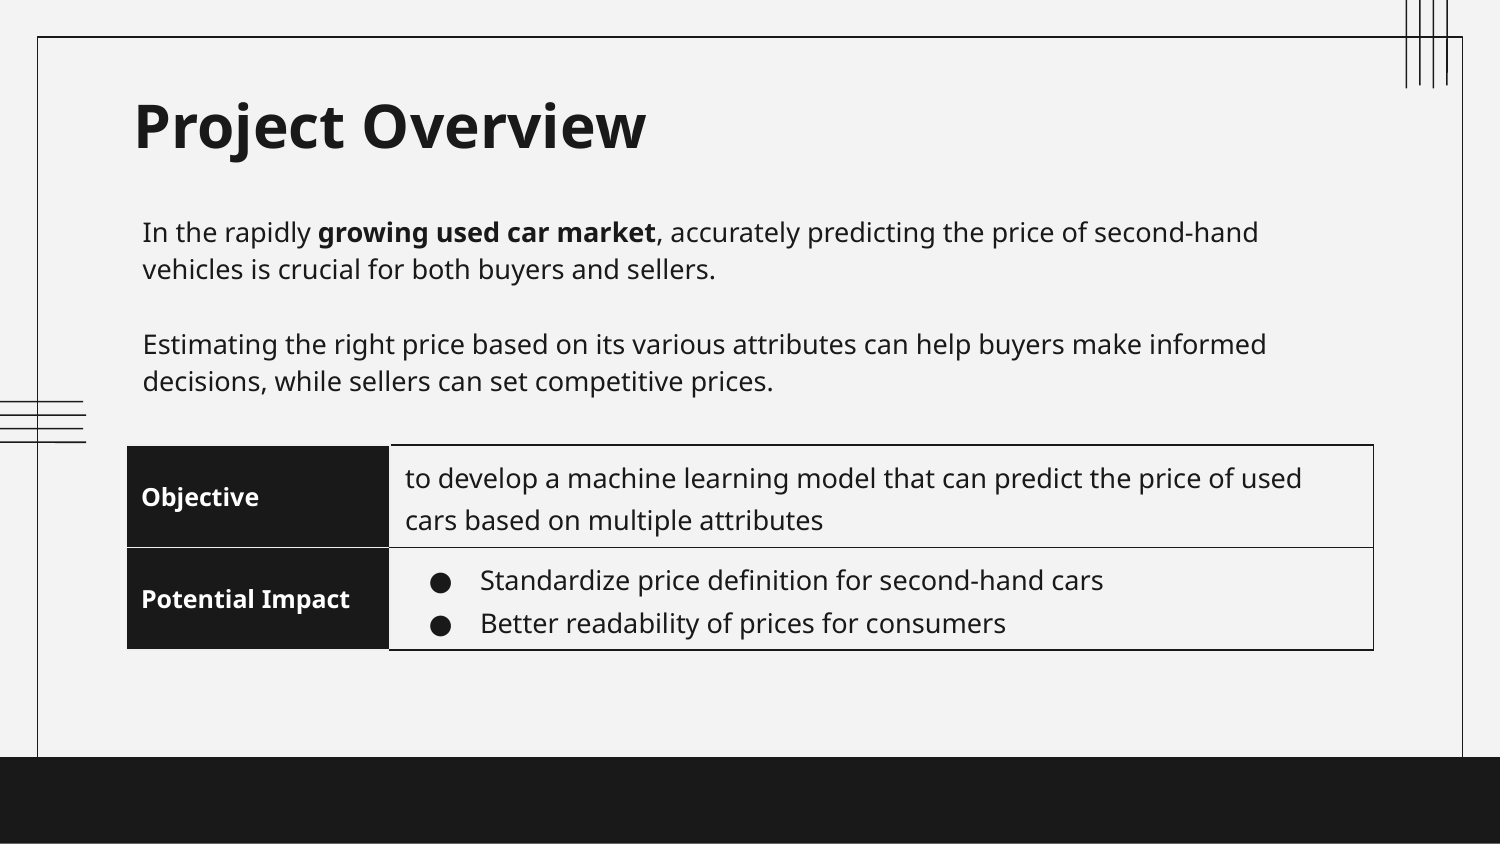

# Project Overview
In the rapidly growing used car market, accurately predicting the price of second-hand vehicles is crucial for both buyers and sellers.
Estimating the right price based on its various attributes can help buyers make informed decisions, while sellers can set competitive prices.
| Objective | to develop a machine learning model that can predict the price of used cars based on multiple attributes |
| --- | --- |
| Potential Impact | Standardize price definition for second-hand cars Better readability of prices for consumers |